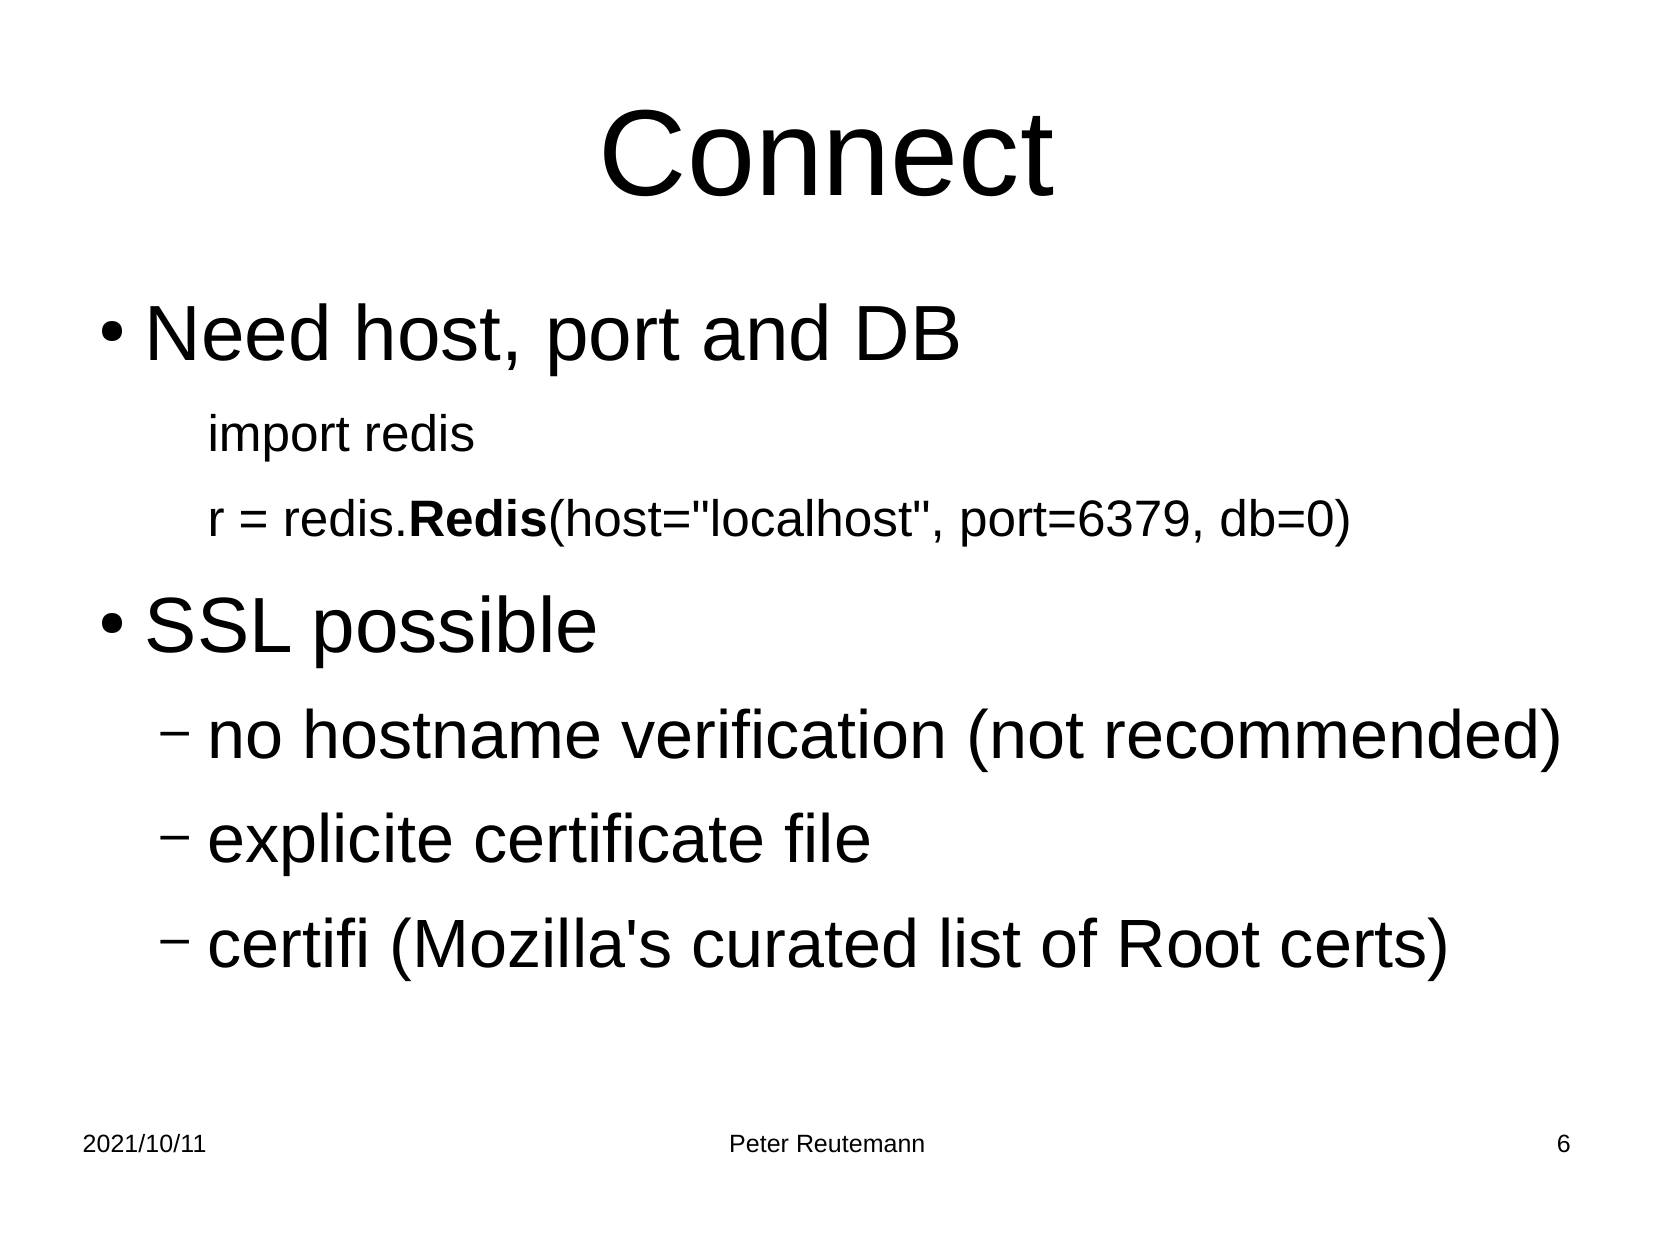

# Connect
Need host, port and DB
import redis
r = redis.Redis(host="localhost", port=6379, db=0)
SSL possible
no hostname verification (not recommended)
explicite certificate file
certifi (Mozilla's curated list of Root certs)
2021/10/11
Peter Reutemann
6